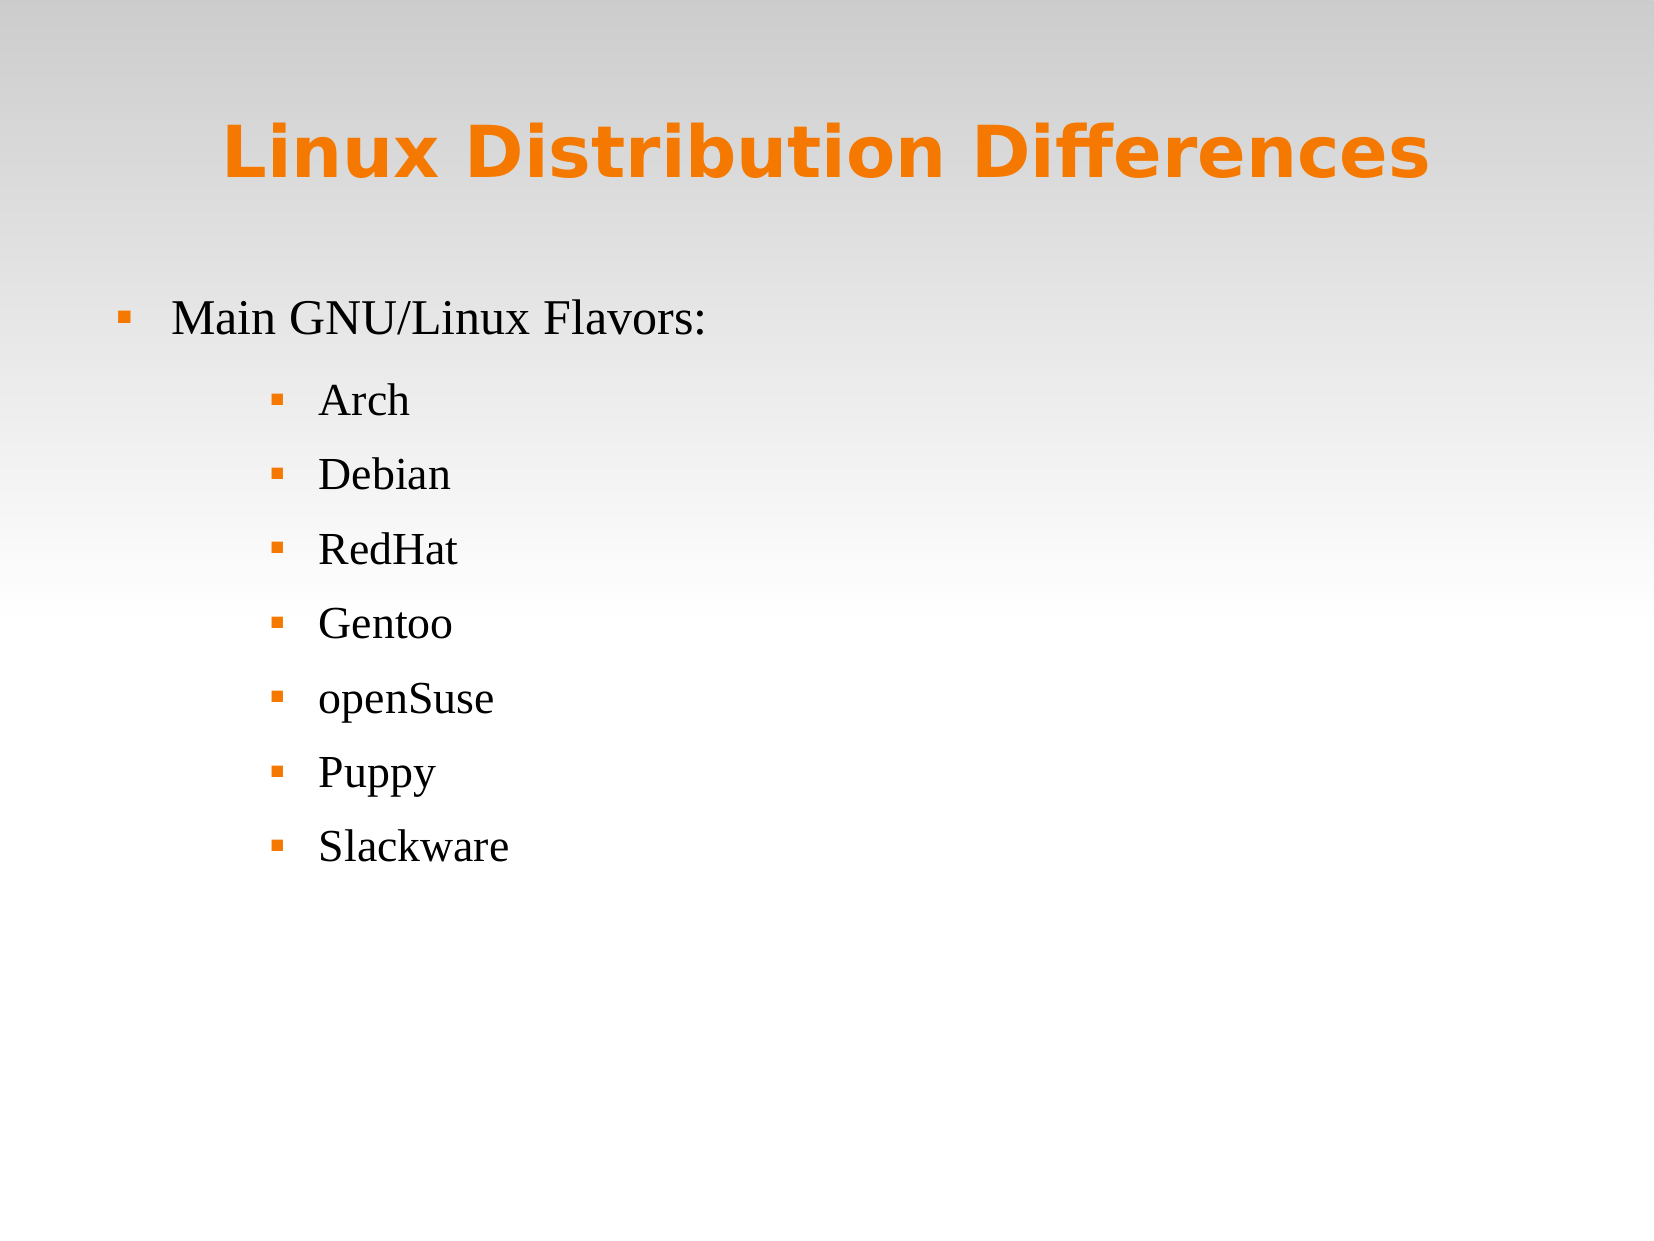

# Linux Distribution Differences
Main GNU/Linux Flavors:
Arch
Debian
RedHat
Gentoo
openSuse
Puppy
Slackware